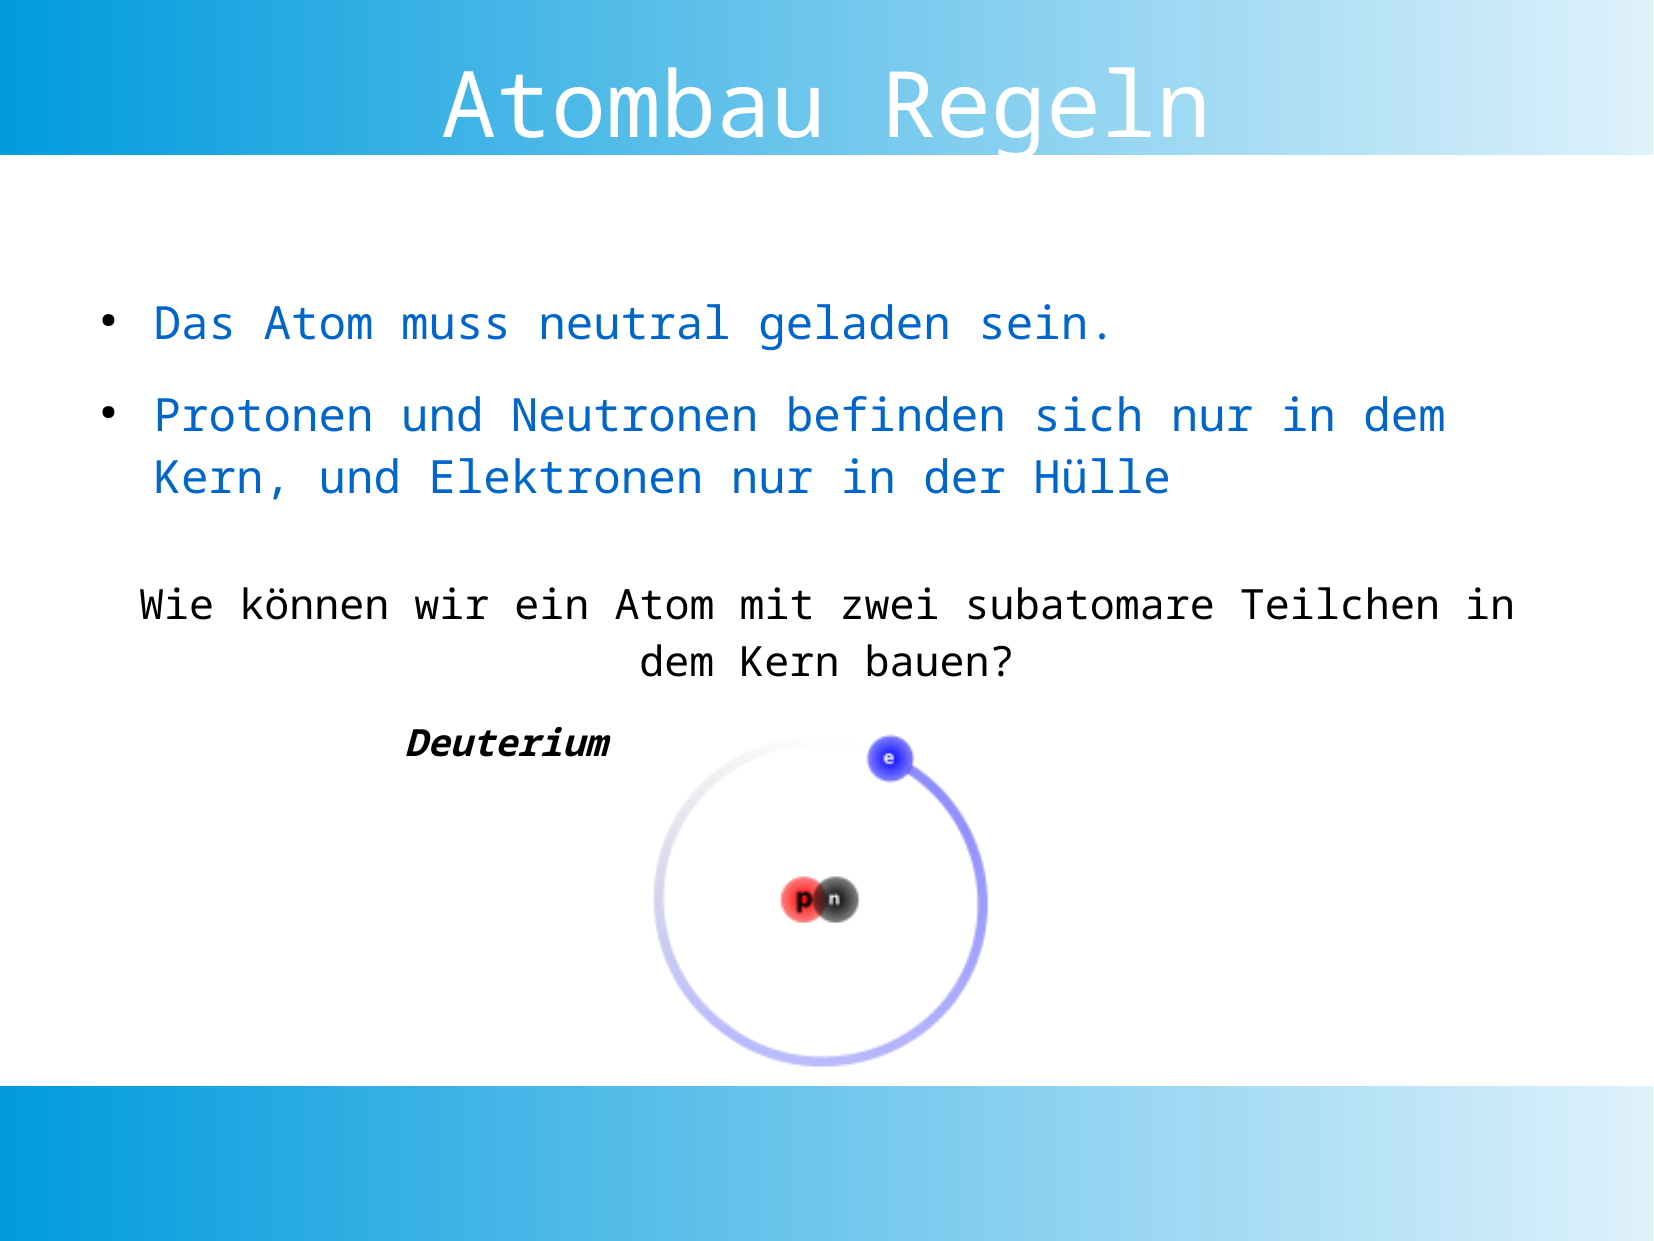

# Atombau Regeln
Das Atom muss neutral geladen sein.
Protonen und Neutronen befinden sich nur in dem Kern, und Elektronen nur in der Hülle
Wie können wir ein Atom mit zwei subatomare Teilchen in dem Kern bauen?
Deuterium